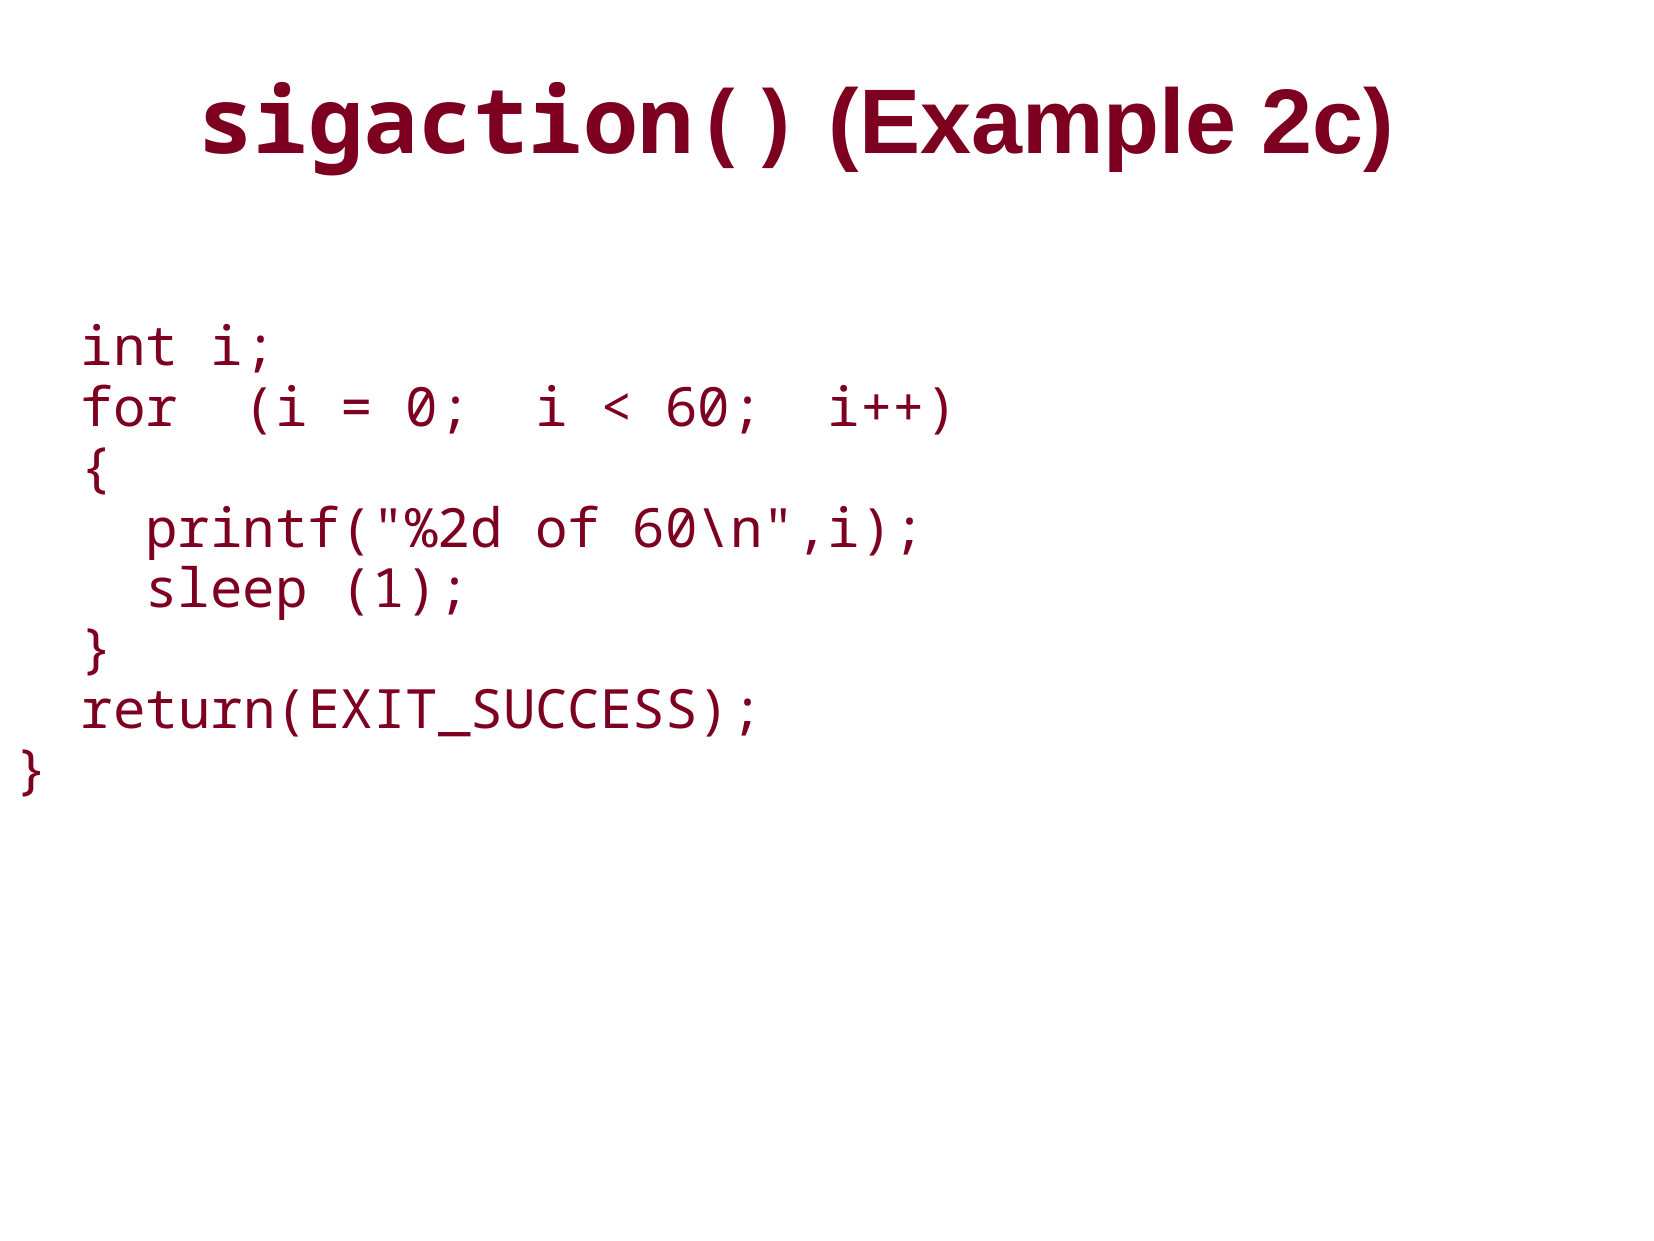

# sigaction() (Example 2c)
 int i;
 for (i = 0; i < 60; i++)
 {
 printf("%2d of 60\n",i);
 sleep (1);
 }
 return(EXIT_SUCCESS);
}